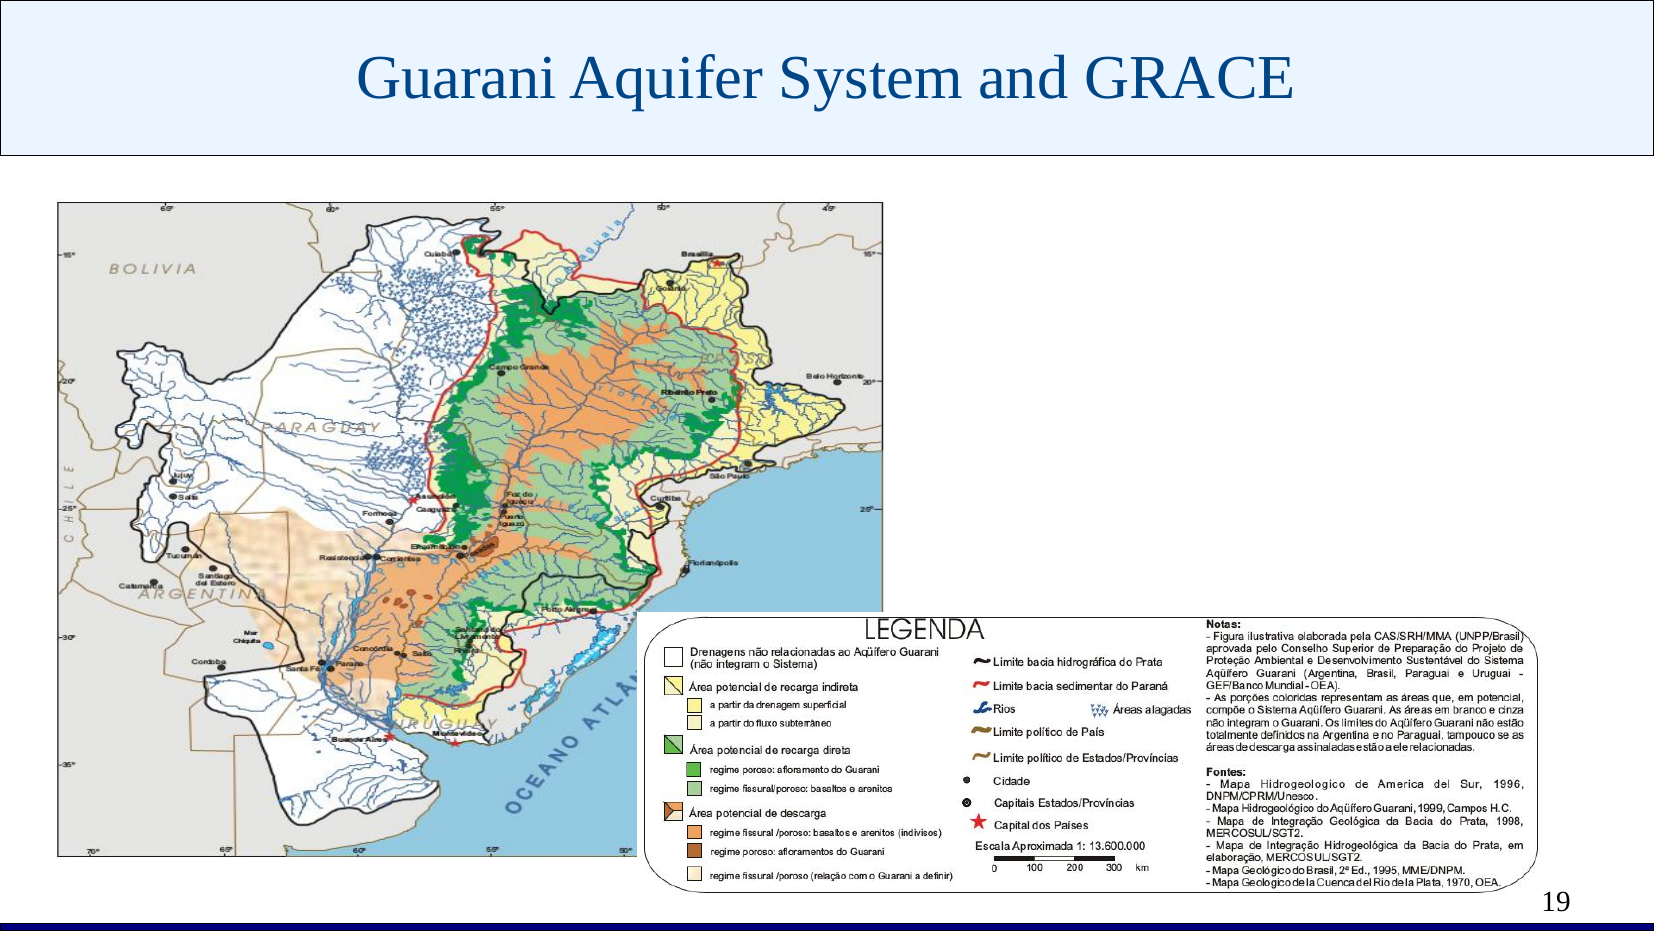

# Guarani Aquifer System and GRACE
19